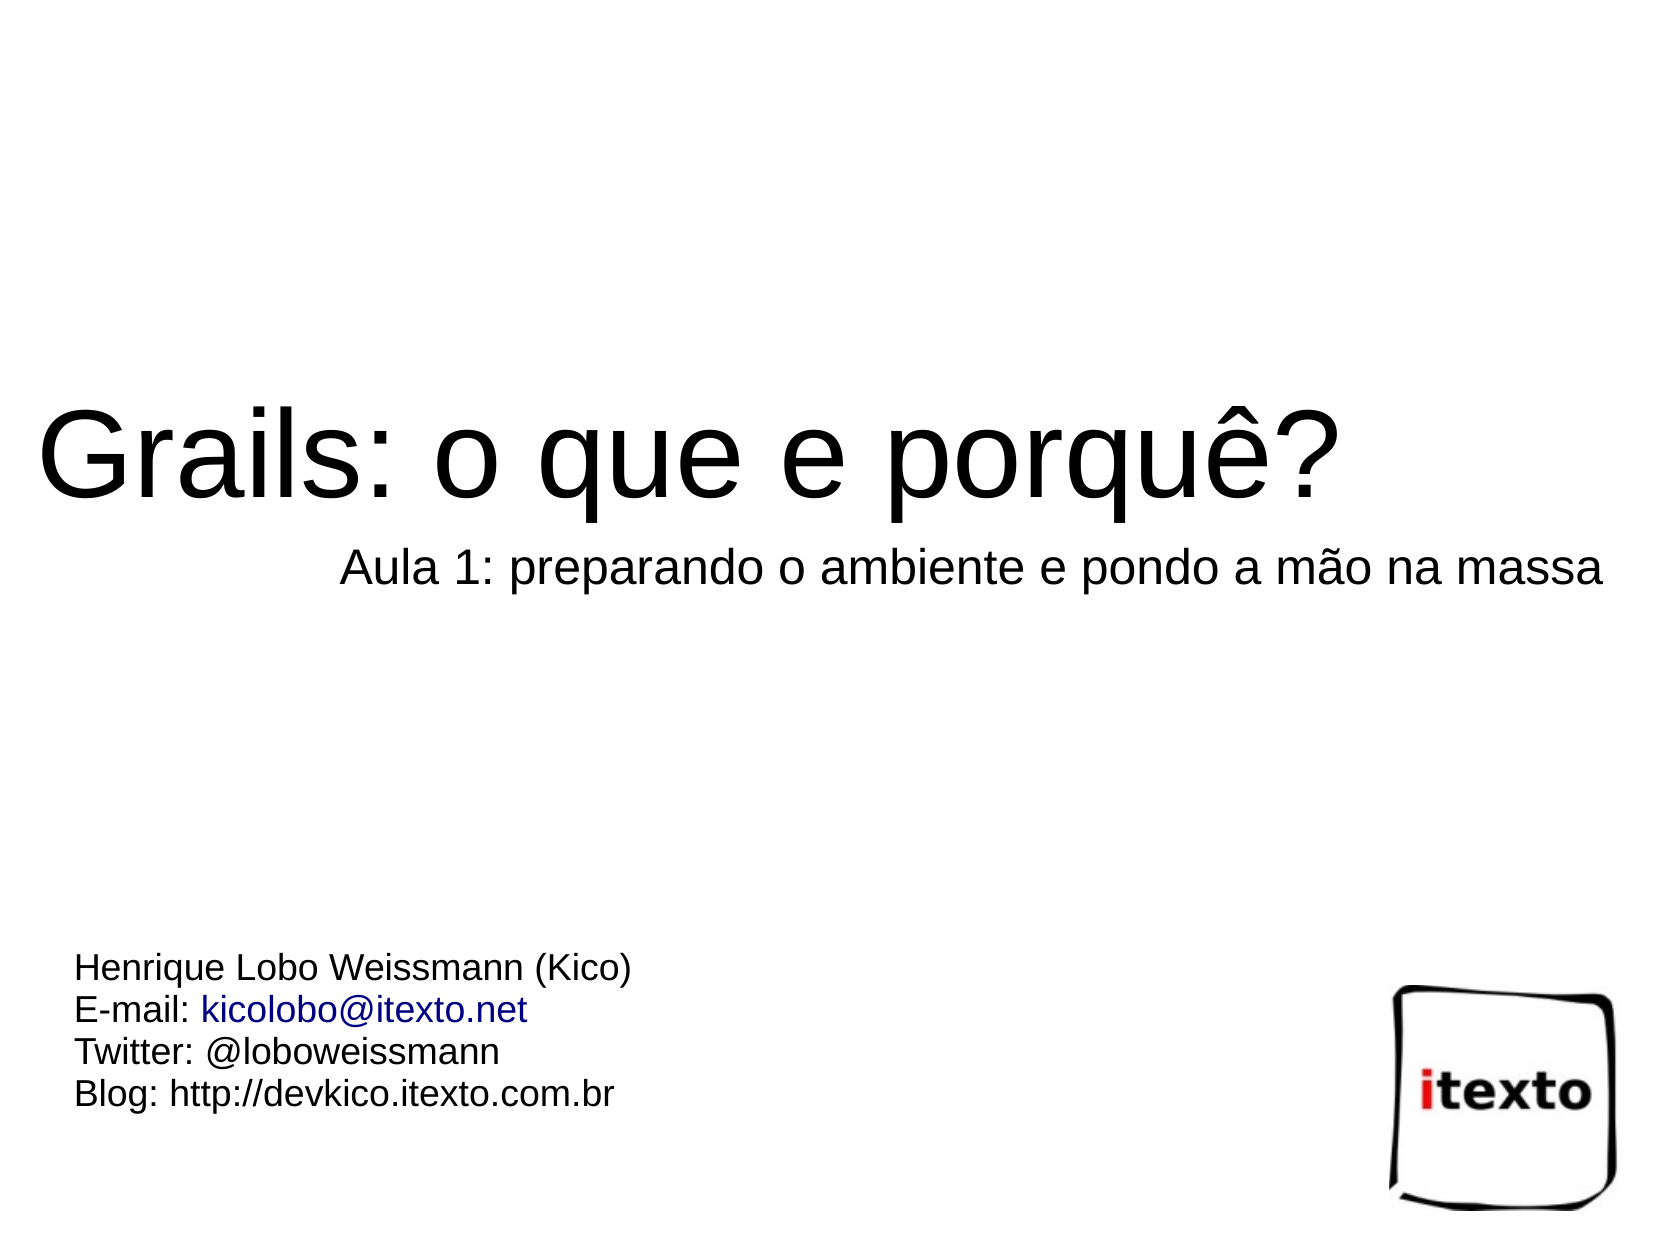

Grails: o que e porquê?
Aula 1: preparando o ambiente e pondo a mão na massa
Henrique Lobo Weissmann (Kico)
E-mail: kicolobo@itexto.net
Twitter: @loboweissmann
Blog: http://devkico.itexto.com.br